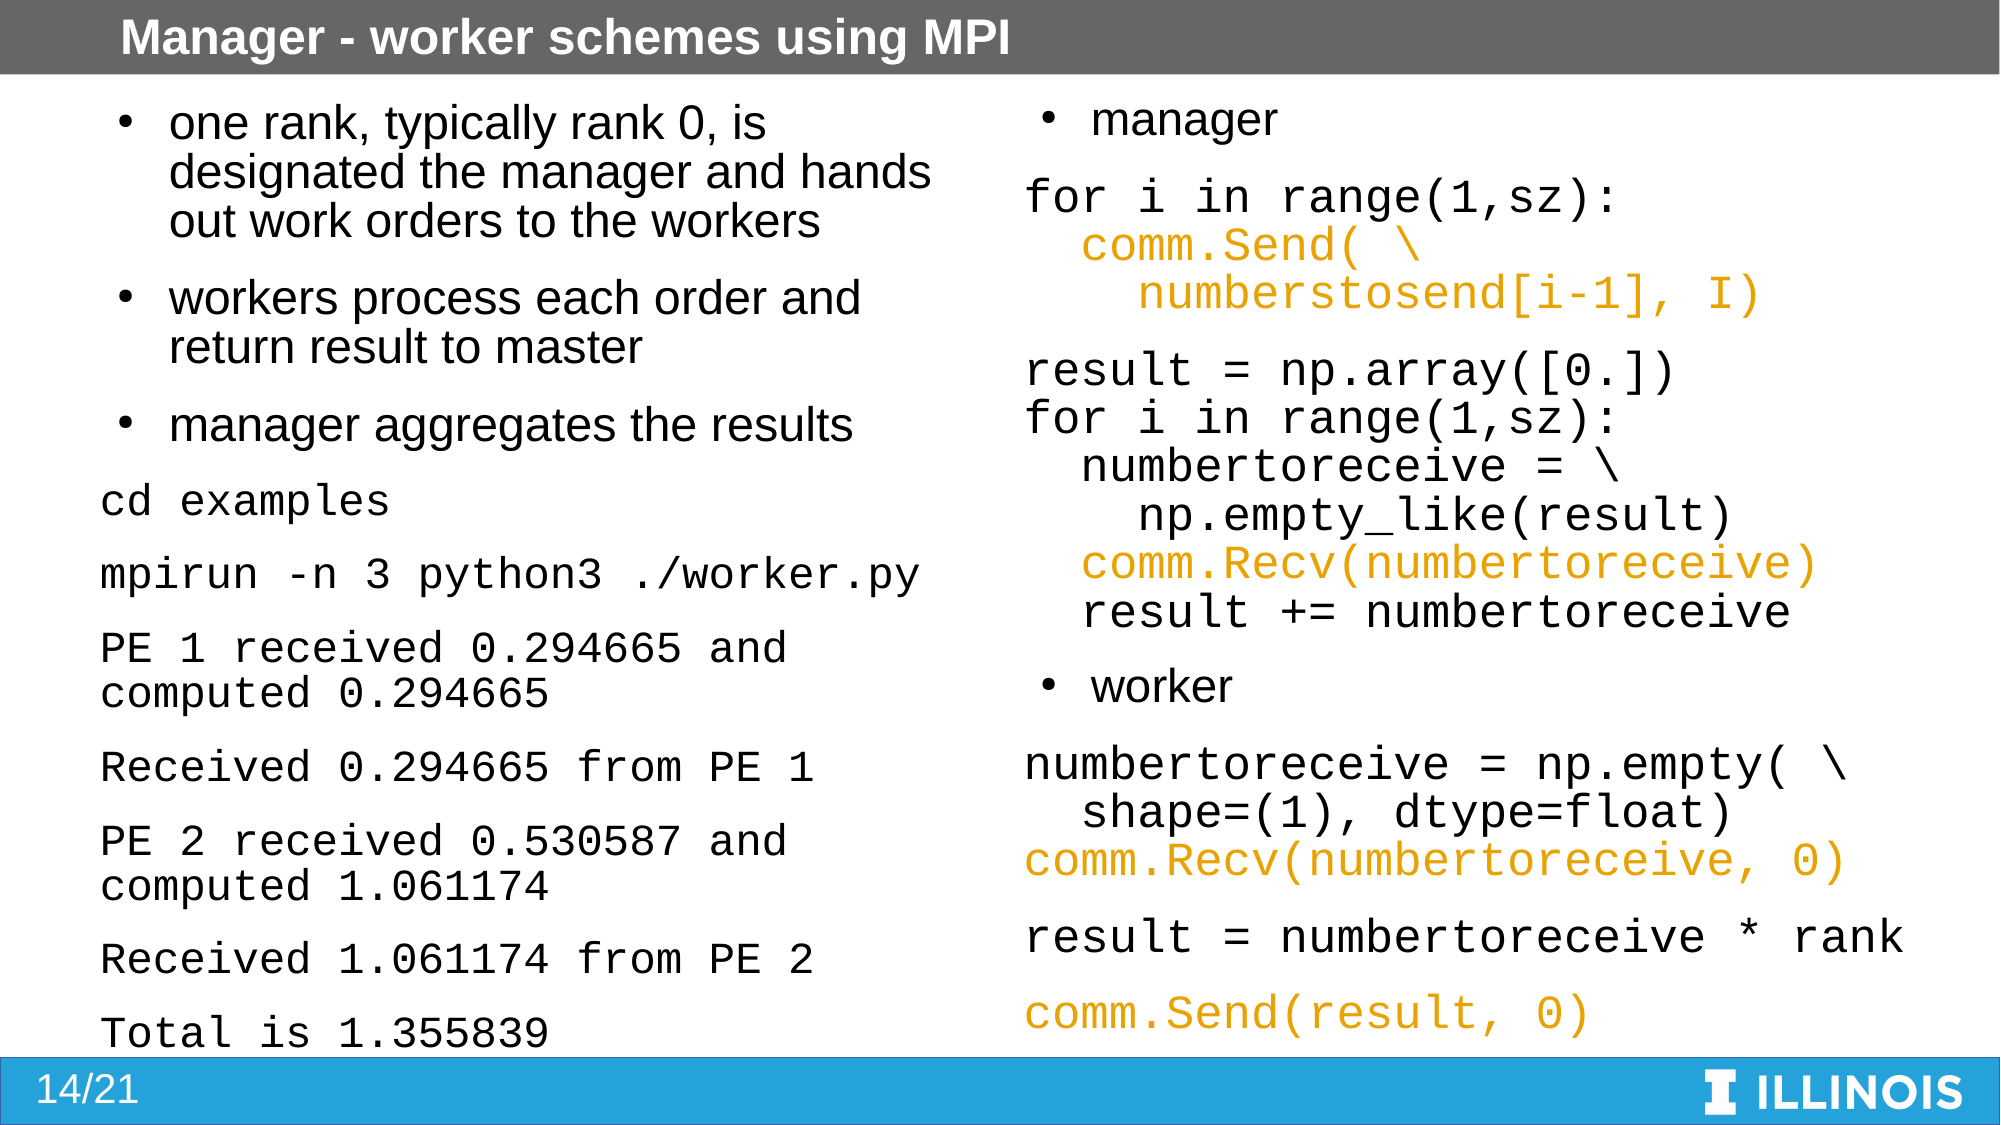

# Manager - worker schemes using MPI
manager
for i in range(1,sz):
 comm.Send( \
 numberstosend[i-1], I)
result = np.array([0.])
for i in range(1,sz):
 numbertoreceive = \
 np.empty_like(result)
 comm.Recv(numbertoreceive)
 result += numbertoreceive
worker
numbertoreceive = np.empty( \
 shape=(1), dtype=float)
comm.Recv(numbertoreceive, 0)
result = numbertoreceive * rank
comm.Send(result, 0)
one rank, typically rank 0, is designated the manager and hands out work orders to the workers
workers process each order and return result to master
manager aggregates the results
cd examples
mpirun -n 3 python3 ./worker.py
PE 1 received 0.294665 and computed 0.294665
Received 0.294665 from PE 1
PE 2 received 0.530587 and computed 1.061174
Received 1.061174 from PE 2
Total is 1.355839